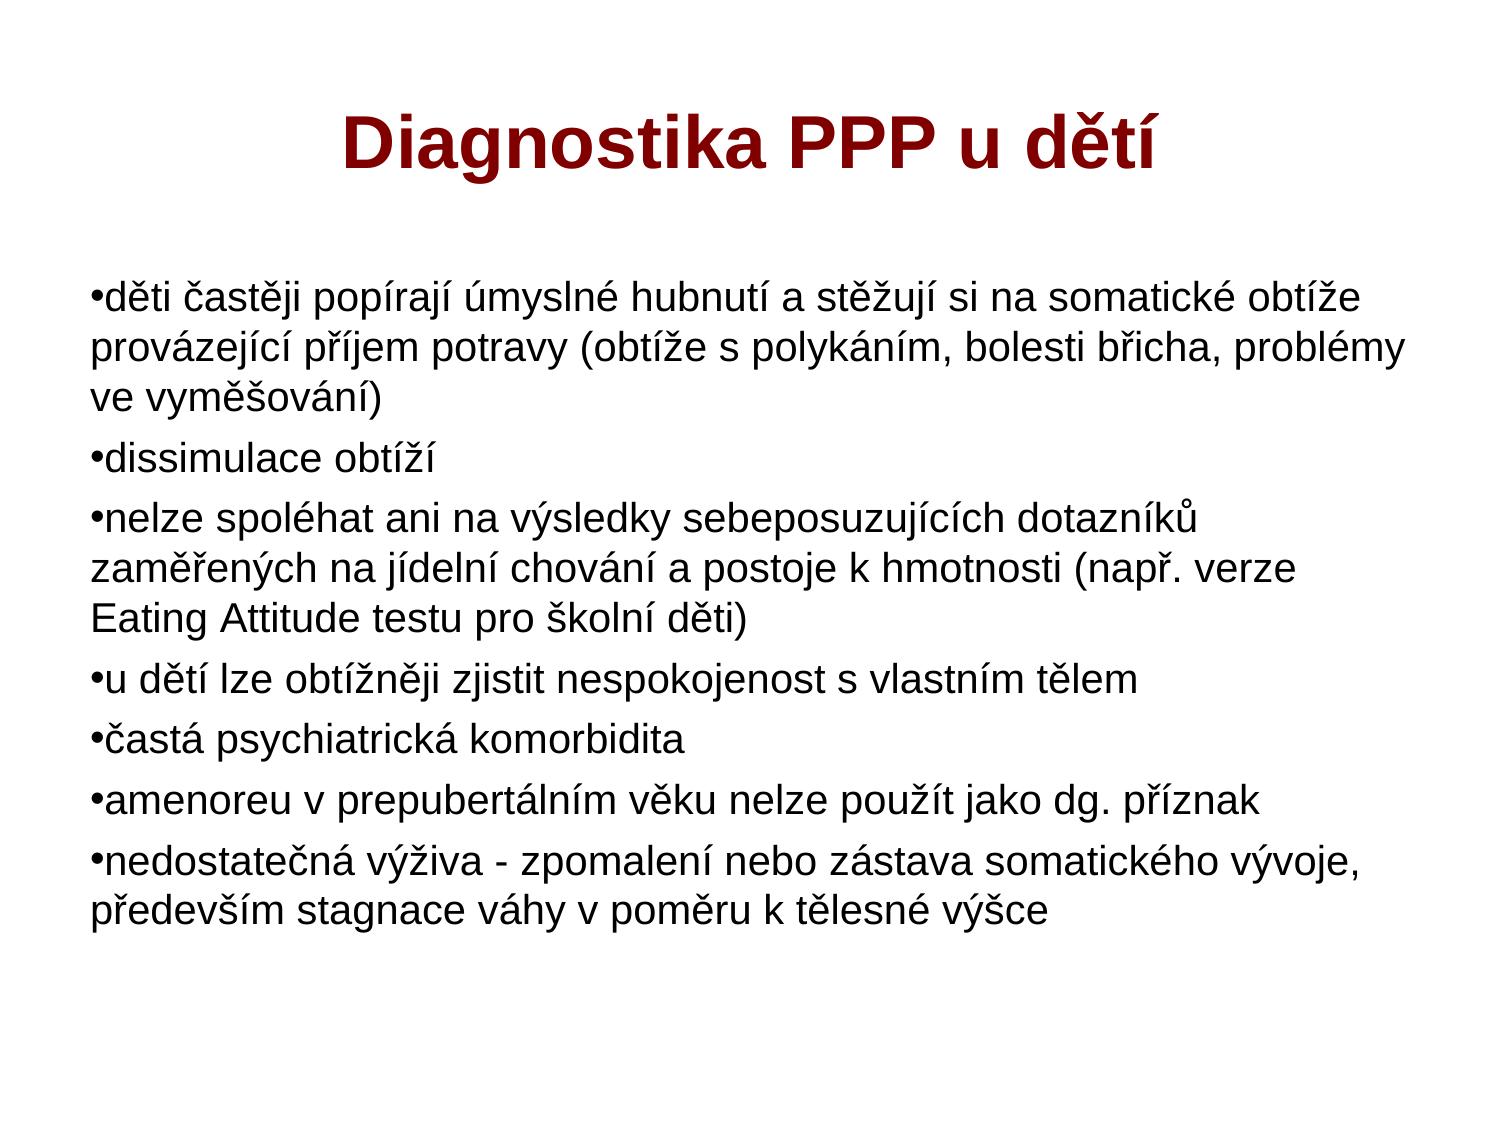

# Diagnostika PPP u dětí
děti častěji popírají úmyslné hubnutí a stěžují si na somatické obtíže provázející příjem potravy (obtíže s polykáním, bolesti břicha, problémy ve vyměšování)
dissimulace obtíží
nelze spoléhat ani na výsledky sebeposuzujících dotazníků zaměřených na jídelní chování a postoje k hmotnosti (např. verze Eating Attitude testu pro školní děti)
u dětí lze obtížněji zjistit nespokojenost s vlastním tělem
častá psychiatrická komorbidita
amenoreu v prepubertálním věku nelze použít jako dg. příznak
nedostatečná výživa - zpomalení nebo zástava somatického vývoje, především stagnace váhy v poměru k tělesné výšce